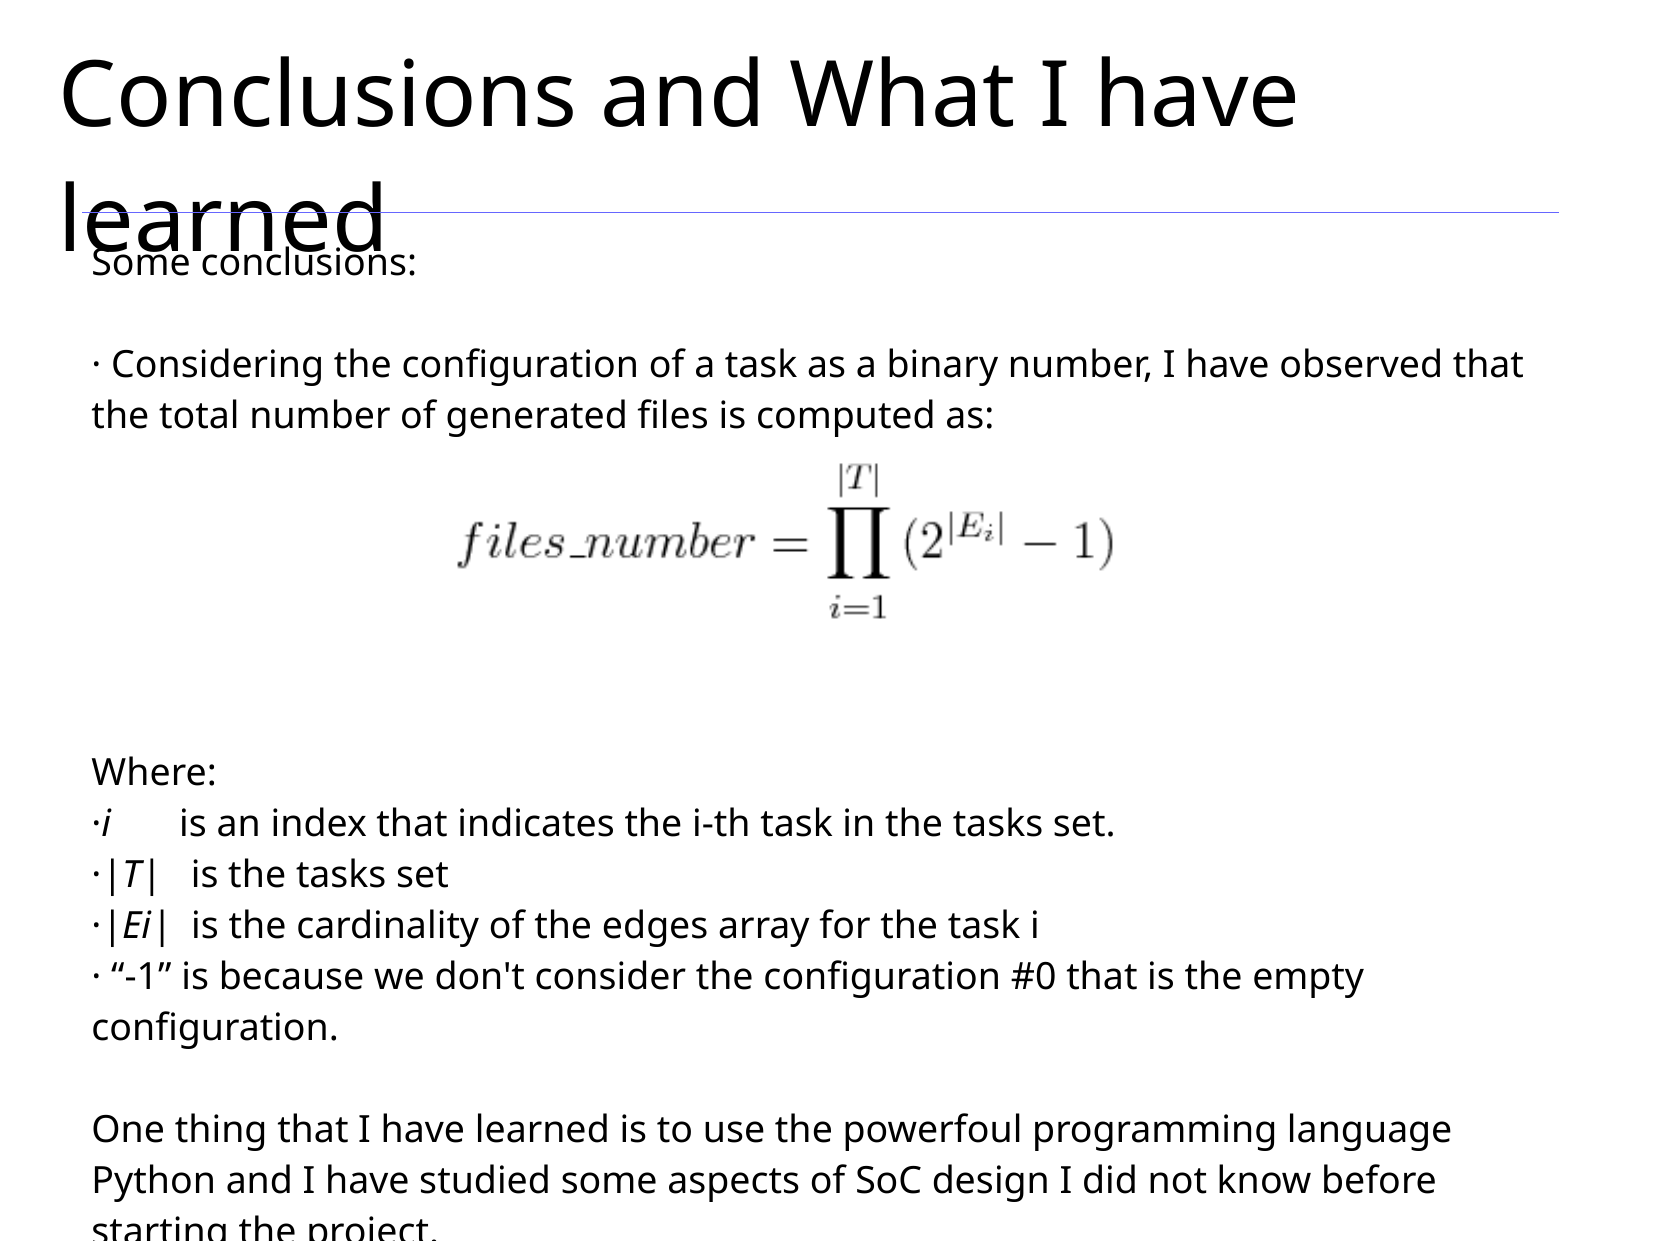

# Conclusions and What I have learned
Some conclusions:
· Considering the configuration of a task as a binary number, I have observed that the total number of generated files is computed as:
Where:
·i is an index that indicates the i-th task in the tasks set.
·|T| is the tasks set
·|Ei| is the cardinality of the edges array for the task i
· “-1” is because we don't consider the configuration #0 that is the empty configuration.
One thing that I have learned is to use the powerfoul programming language Python and I have studied some aspects of SoC design I did not know before starting the project.
Thanks for your attention.
Davide Cremona – davide.cremona@mail.polimi.it